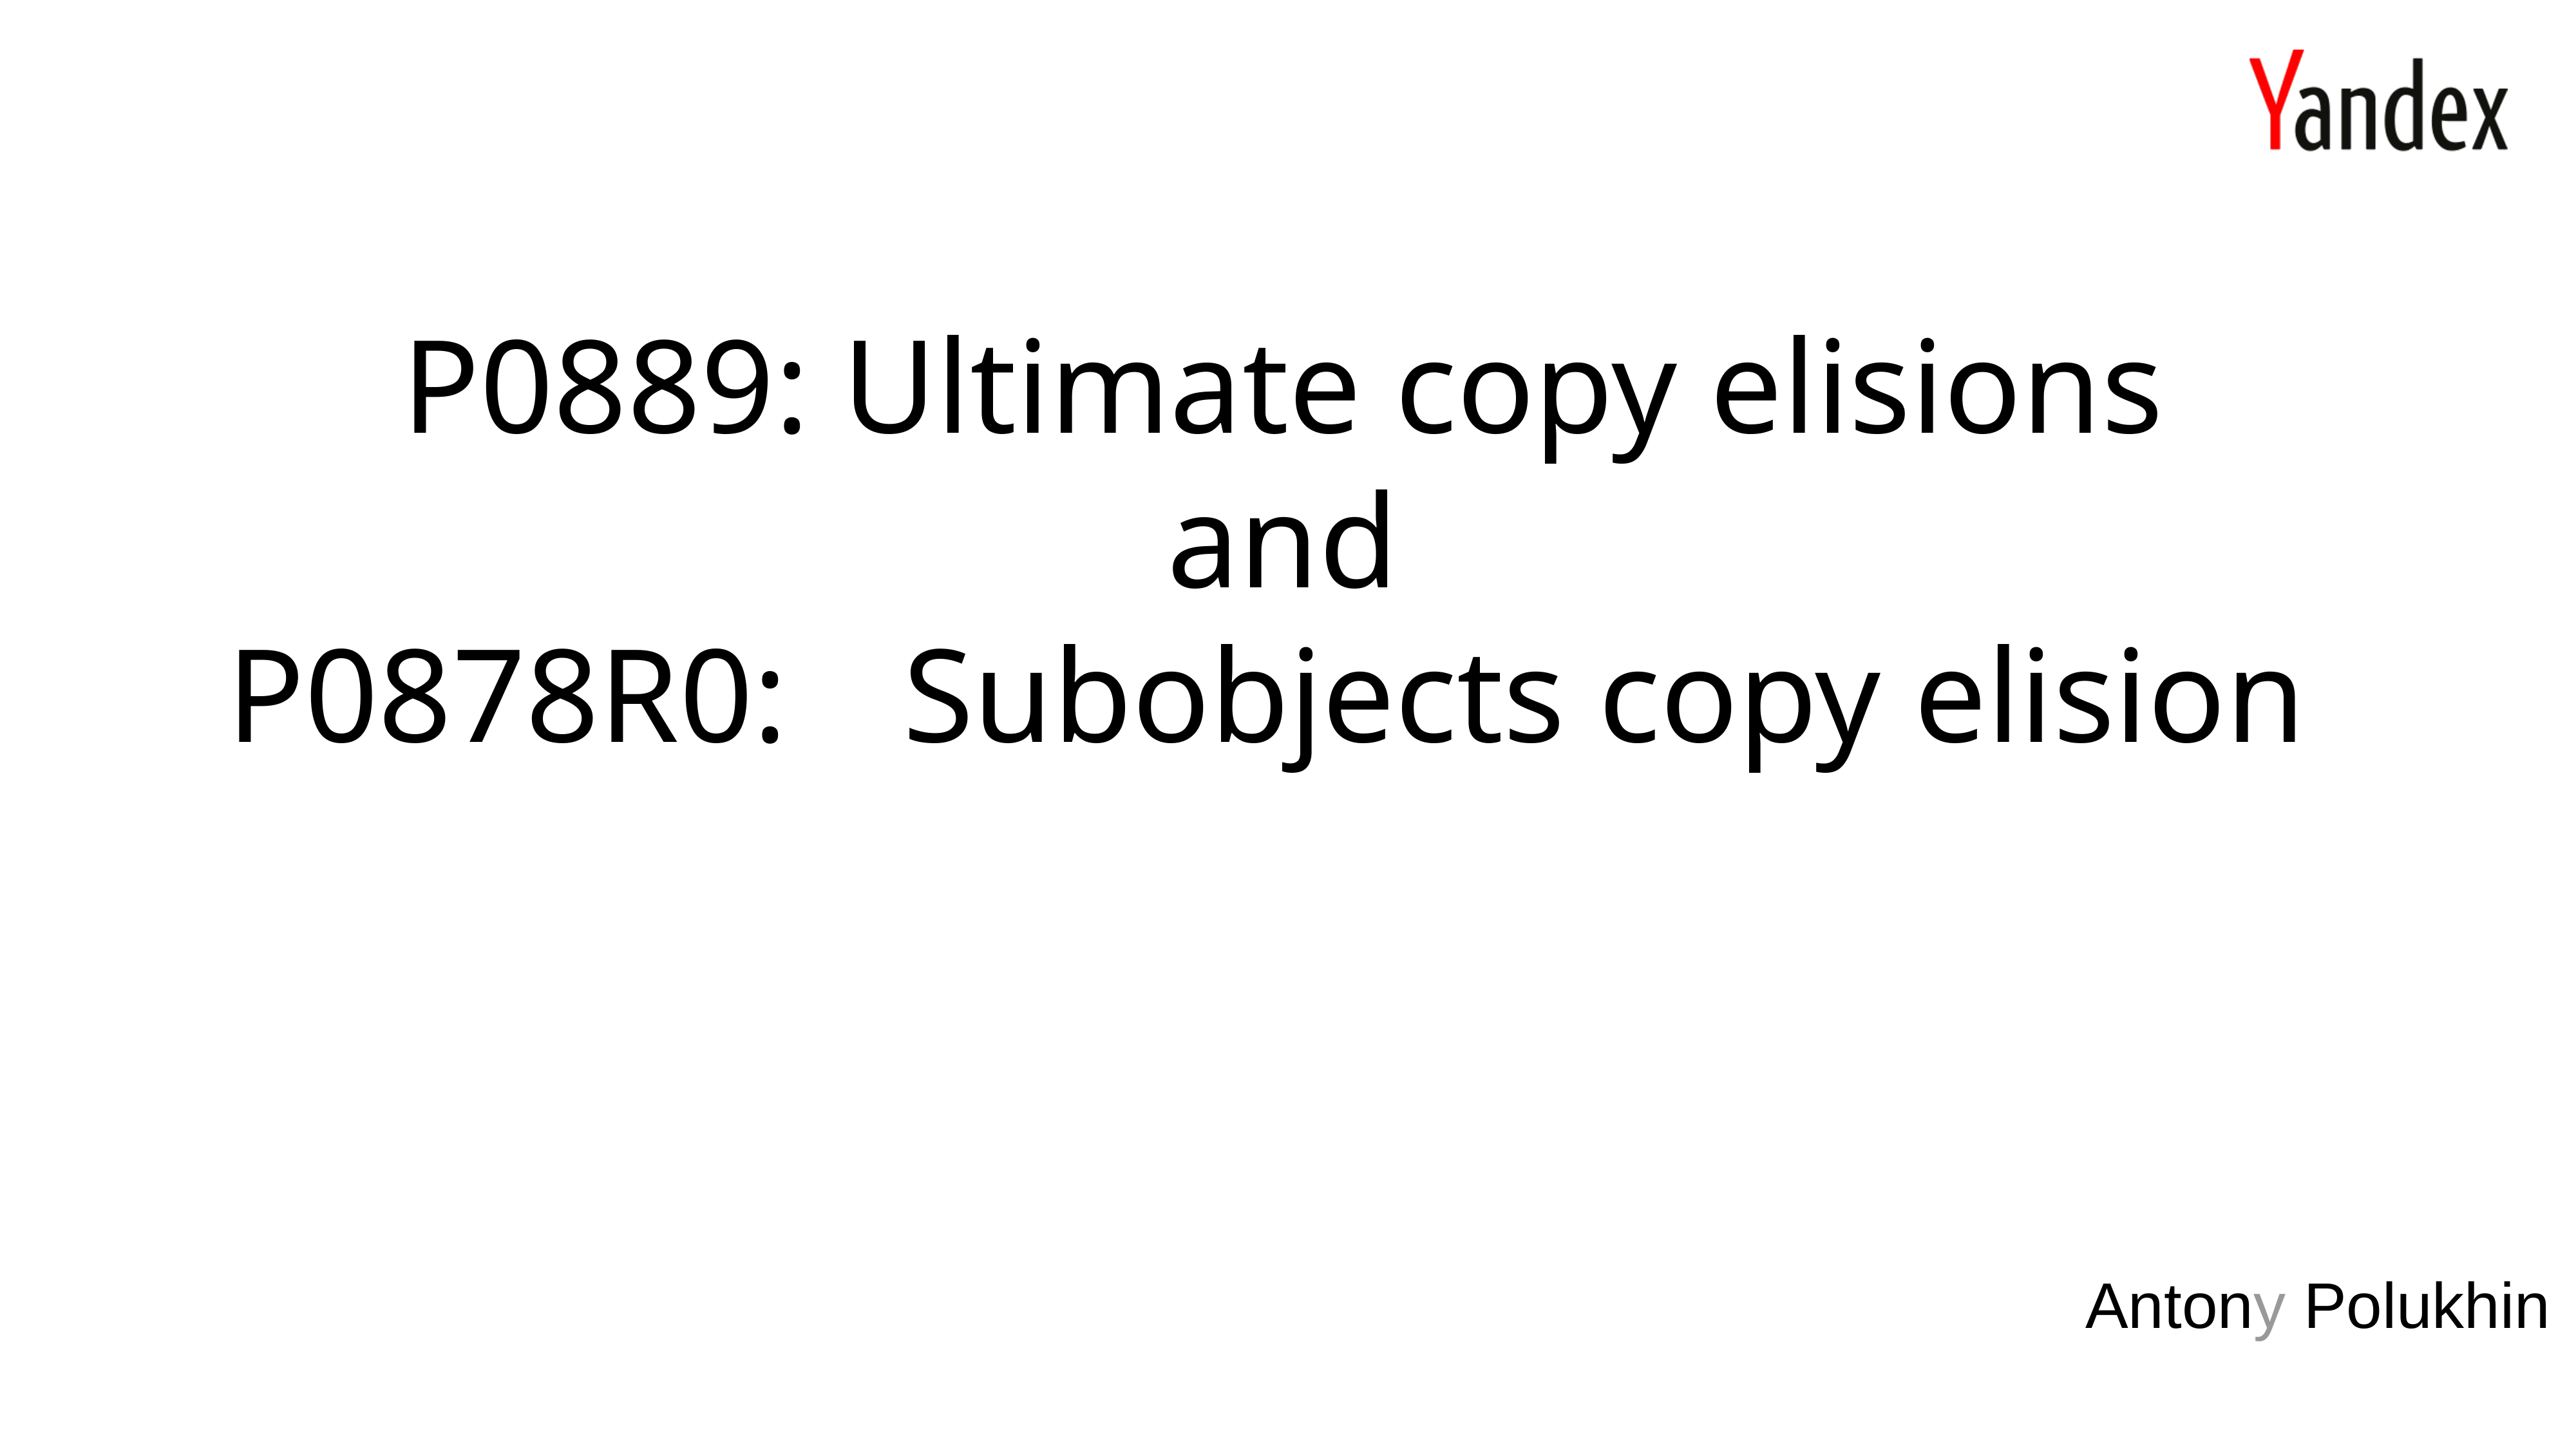

# P0889: Ultimate copy elisions and P0878R0: 	Subobjects copy elision
Antony Polukhin